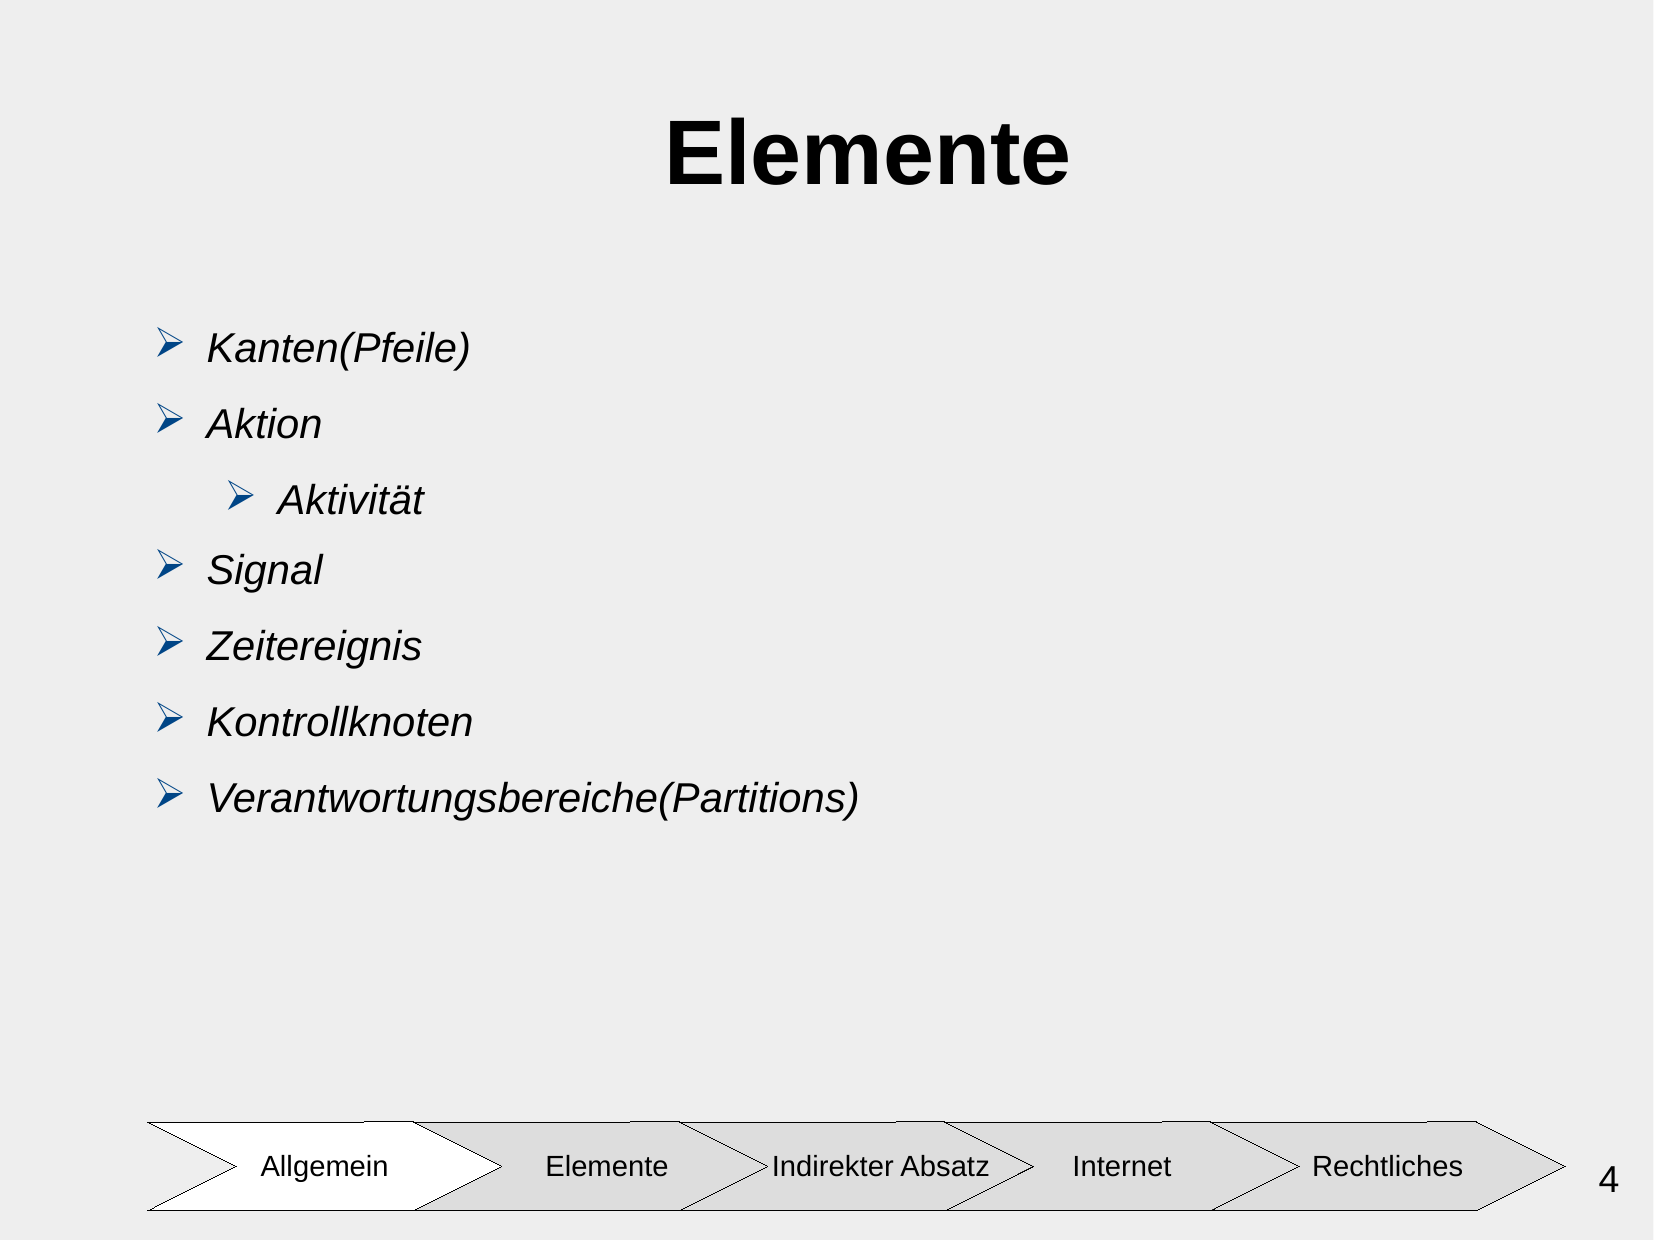

# Elemente
Kanten(Pfeile)
Aktion
Aktivität
Signal
Zeitereignis
Kontrollknoten
Verantwortungsbereiche(Partitions)
Allgemein
 Elemente
 Indirekter Absatz
Internet
Rechtliches